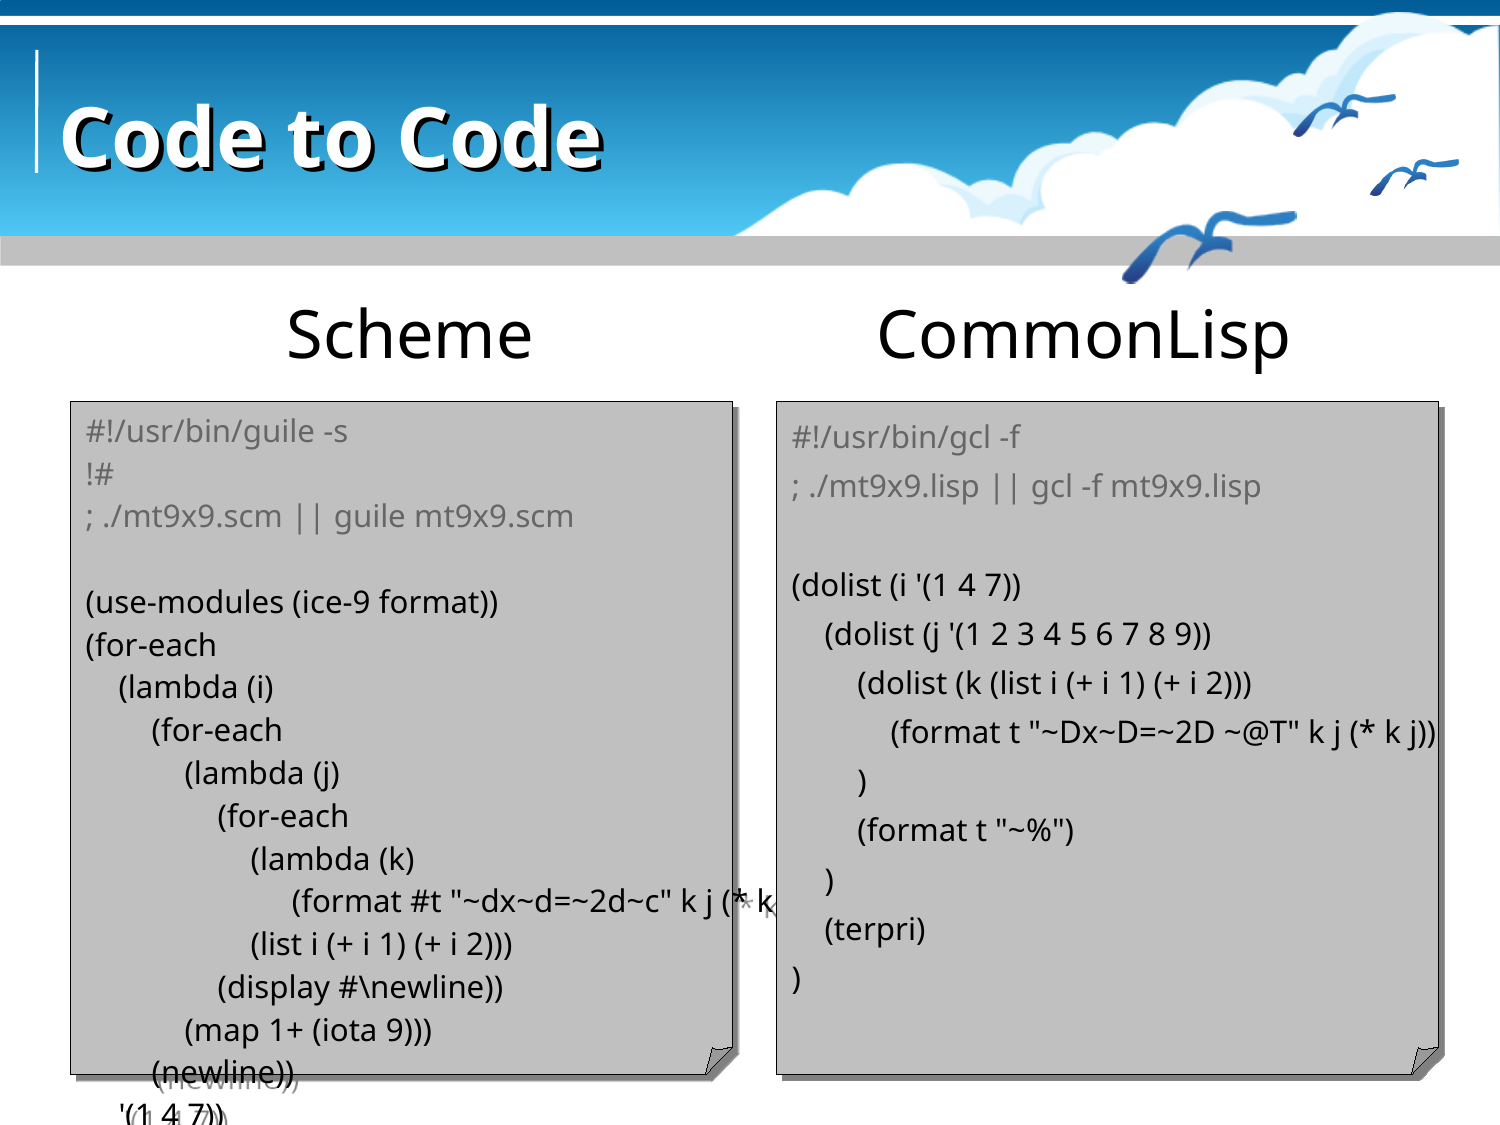

# Code to Code
CommonLisp
Scheme
#!/usr/bin/guile -s
!#
; ./mt9x9.scm || guile mt9x9.scm
(use-modules (ice-9 format))
(for-each
 (lambda (i)
 (for-each
 (lambda (j)
 (for-each
 (lambda (k)
 (format #t "~dx~d=~2d~c" k j (* k j) #\tab))
 (list i (+ i 1) (+ i 2)))
 (display #\newline))
 (map 1+ (iota 9)))
 (newline))
 '(1 4 7))
#!/usr/bin/gcl -f
; ./mt9x9.lisp || gcl -f mt9x9.lisp
(dolist (i '(1 4 7))
 (dolist (j '(1 2 3 4 5 6 7 8 9))
 (dolist (k (list i (+ i 1) (+ i 2)))
 (format t "~Dx~D=~2D ~@T" k j (* k j))
 )
 (format t "~%")
 )
 (terpri)
)